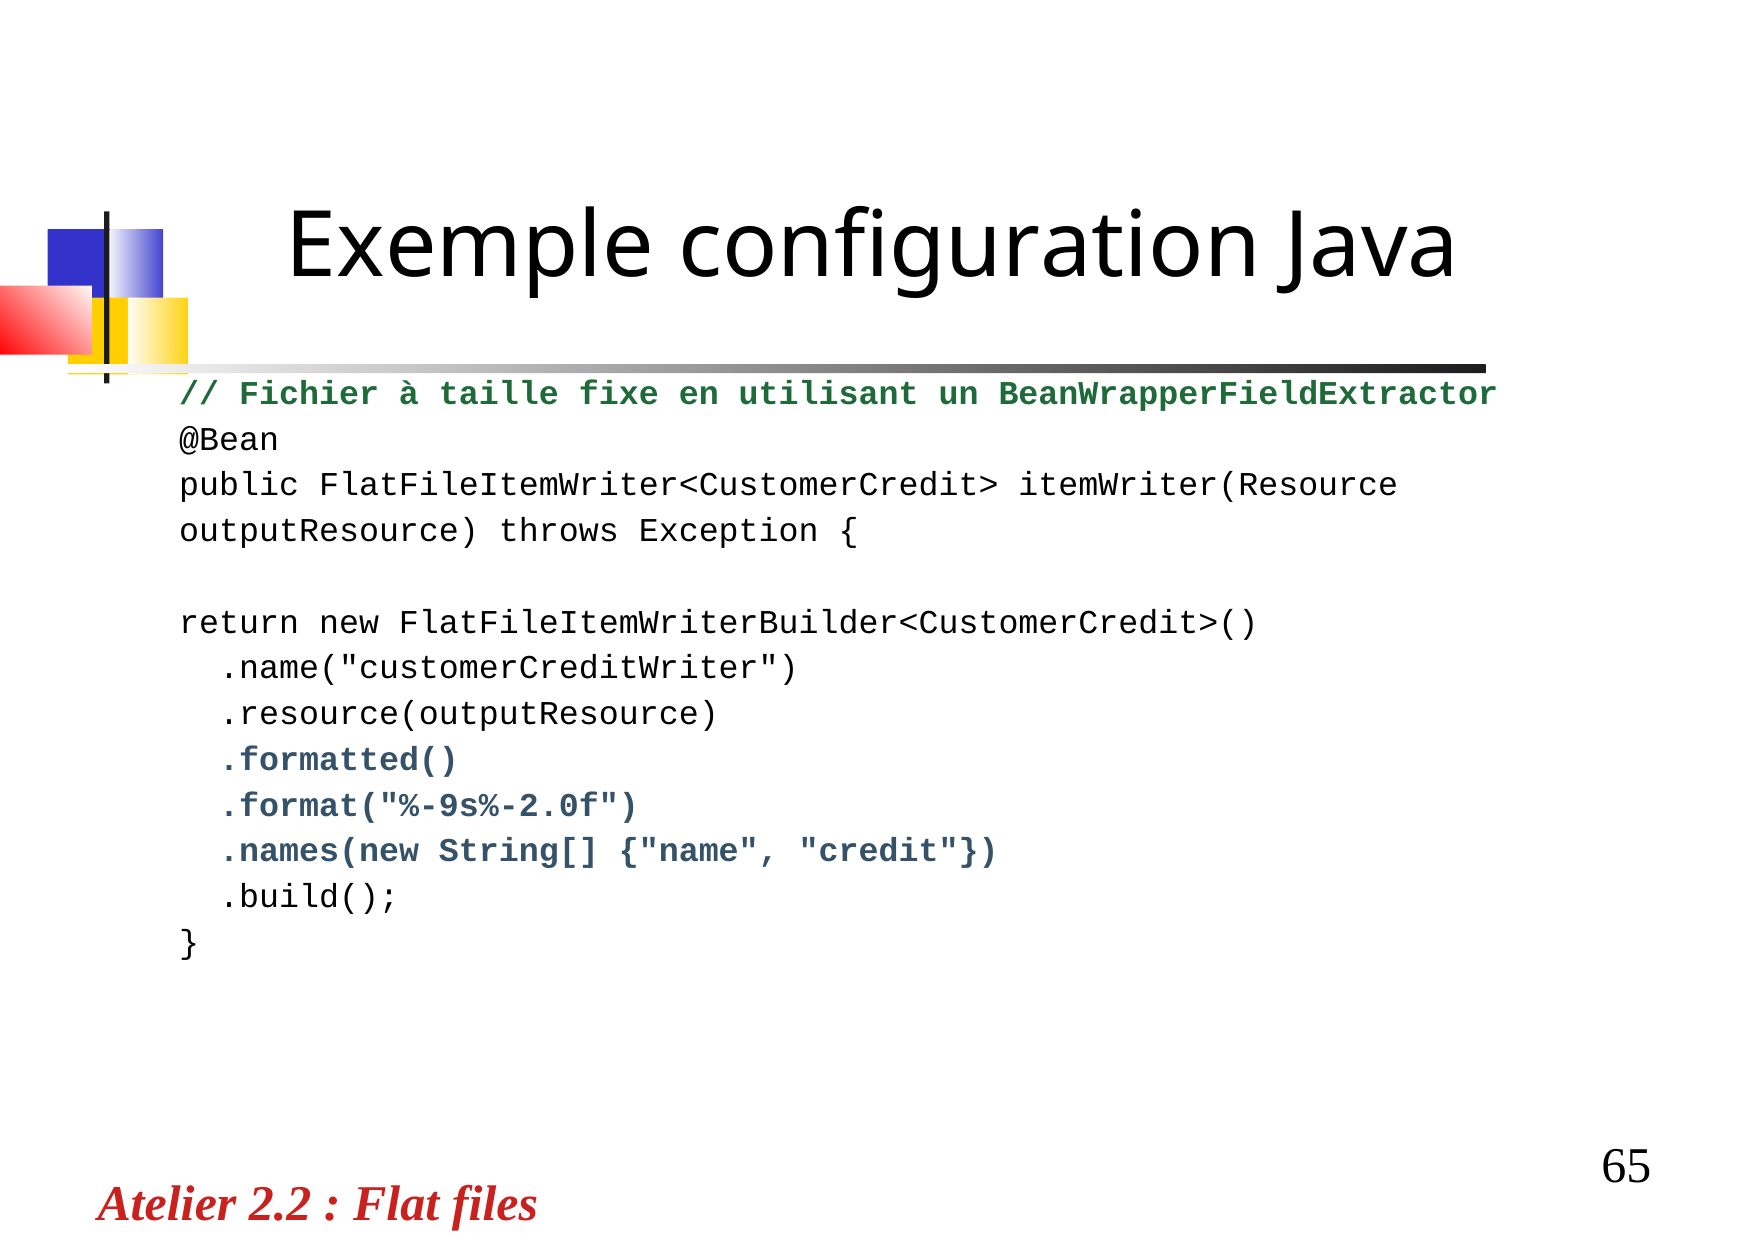

# Exemple configuration Java
// Fichier à taille fixe en utilisant un BeanWrapperFieldExtractor
@Bean
public FlatFileItemWriter<CustomerCredit> itemWriter(Resource
outputResource) throws Exception {
return new FlatFileItemWriterBuilder<CustomerCredit>()
 .name("customerCreditWriter")
 .resource(outputResource)
 .formatted()
 .format("%-9s%-2.0f")
 .names(new String[] {"name", "credit"})
 .build();
}
Atelier 2.2 : Flat files